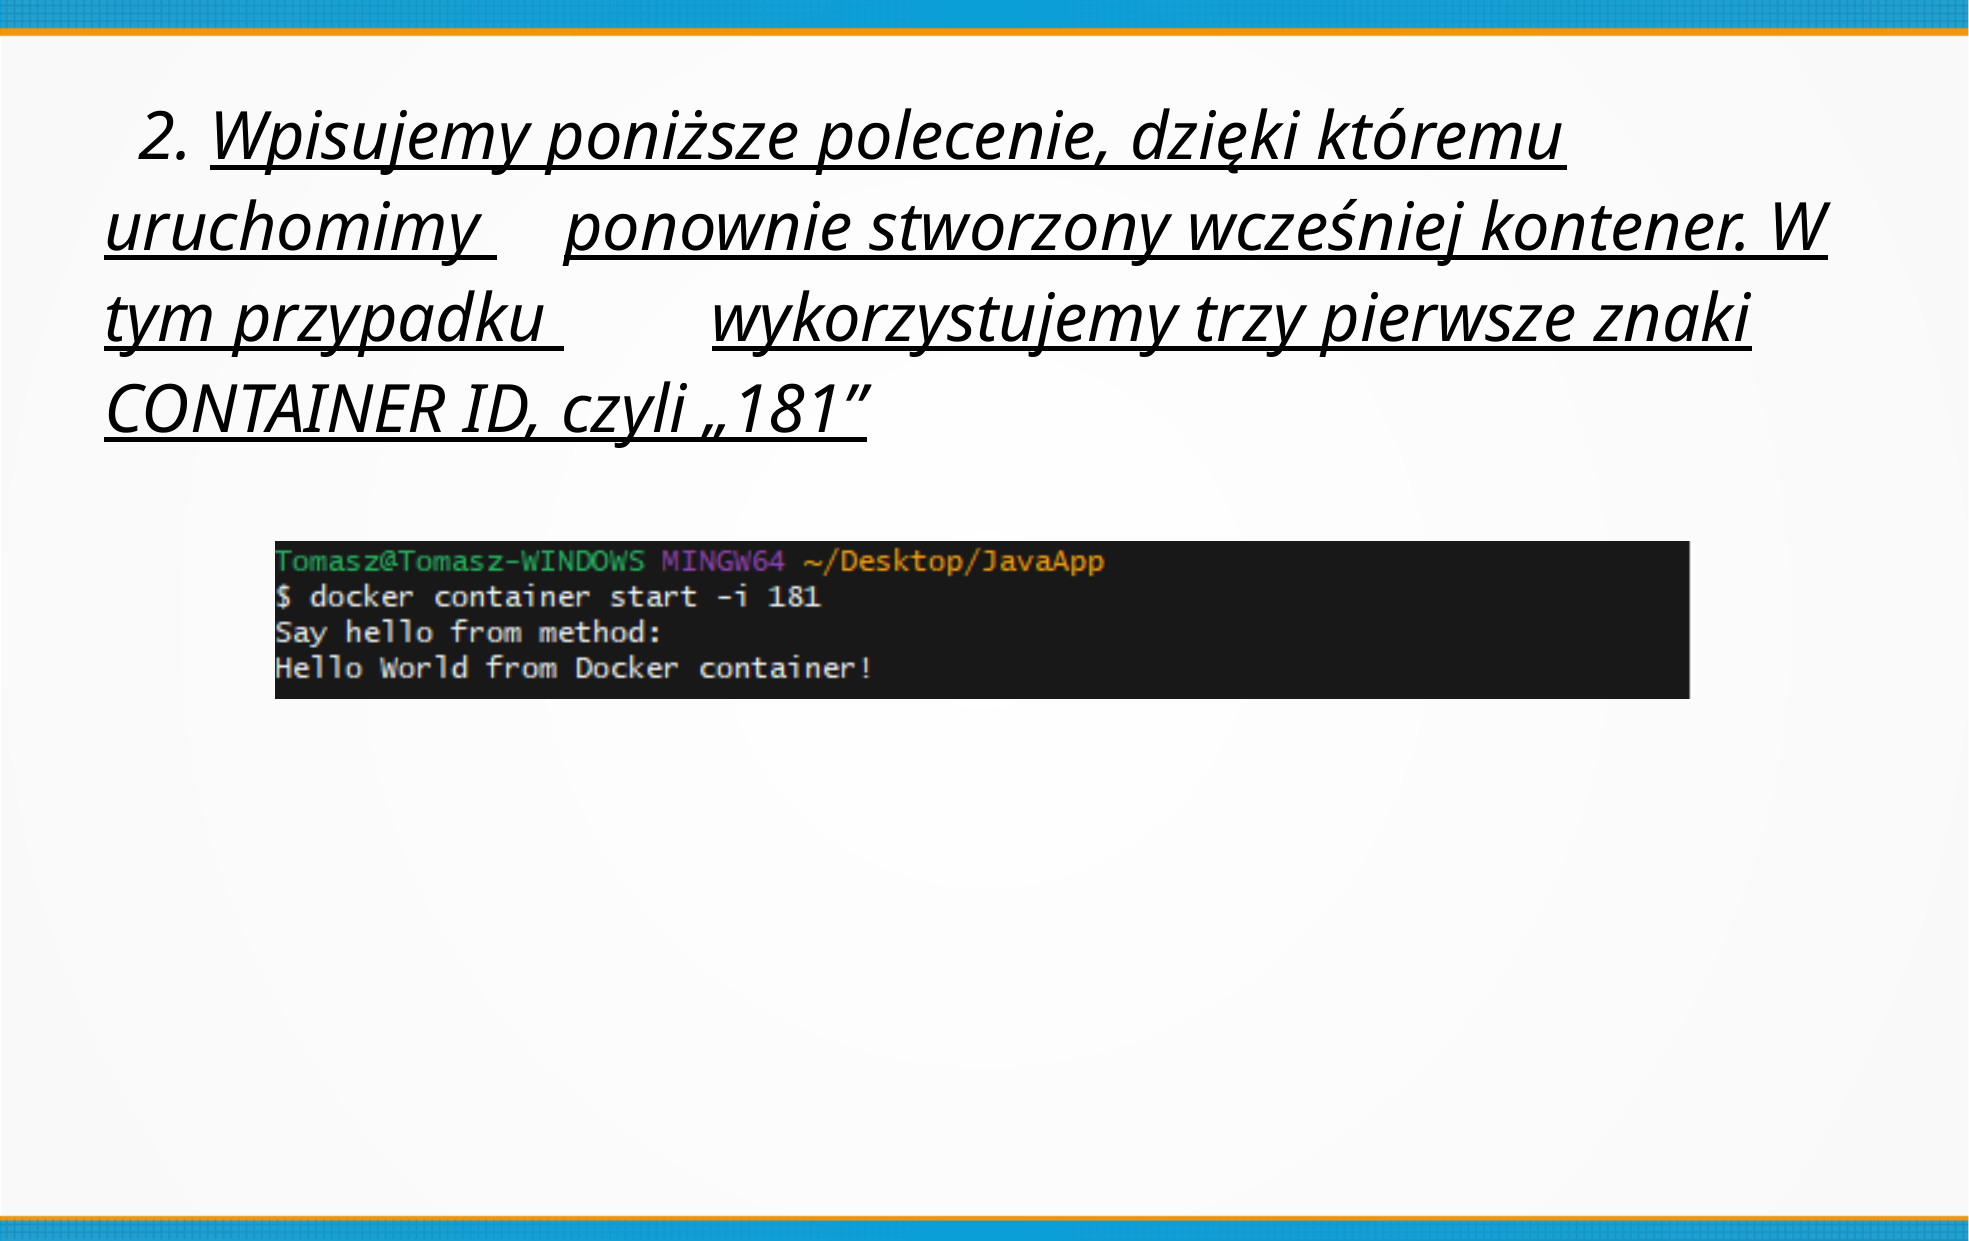

2. Wpisujemy poniższe polecenie, dzięki któremu uruchomimy 	 ponownie stworzony wcześniej kontener. W tym przypadku 		 wykorzystujemy trzy pierwsze znaki CONTAINER ID, czyli „181”
#